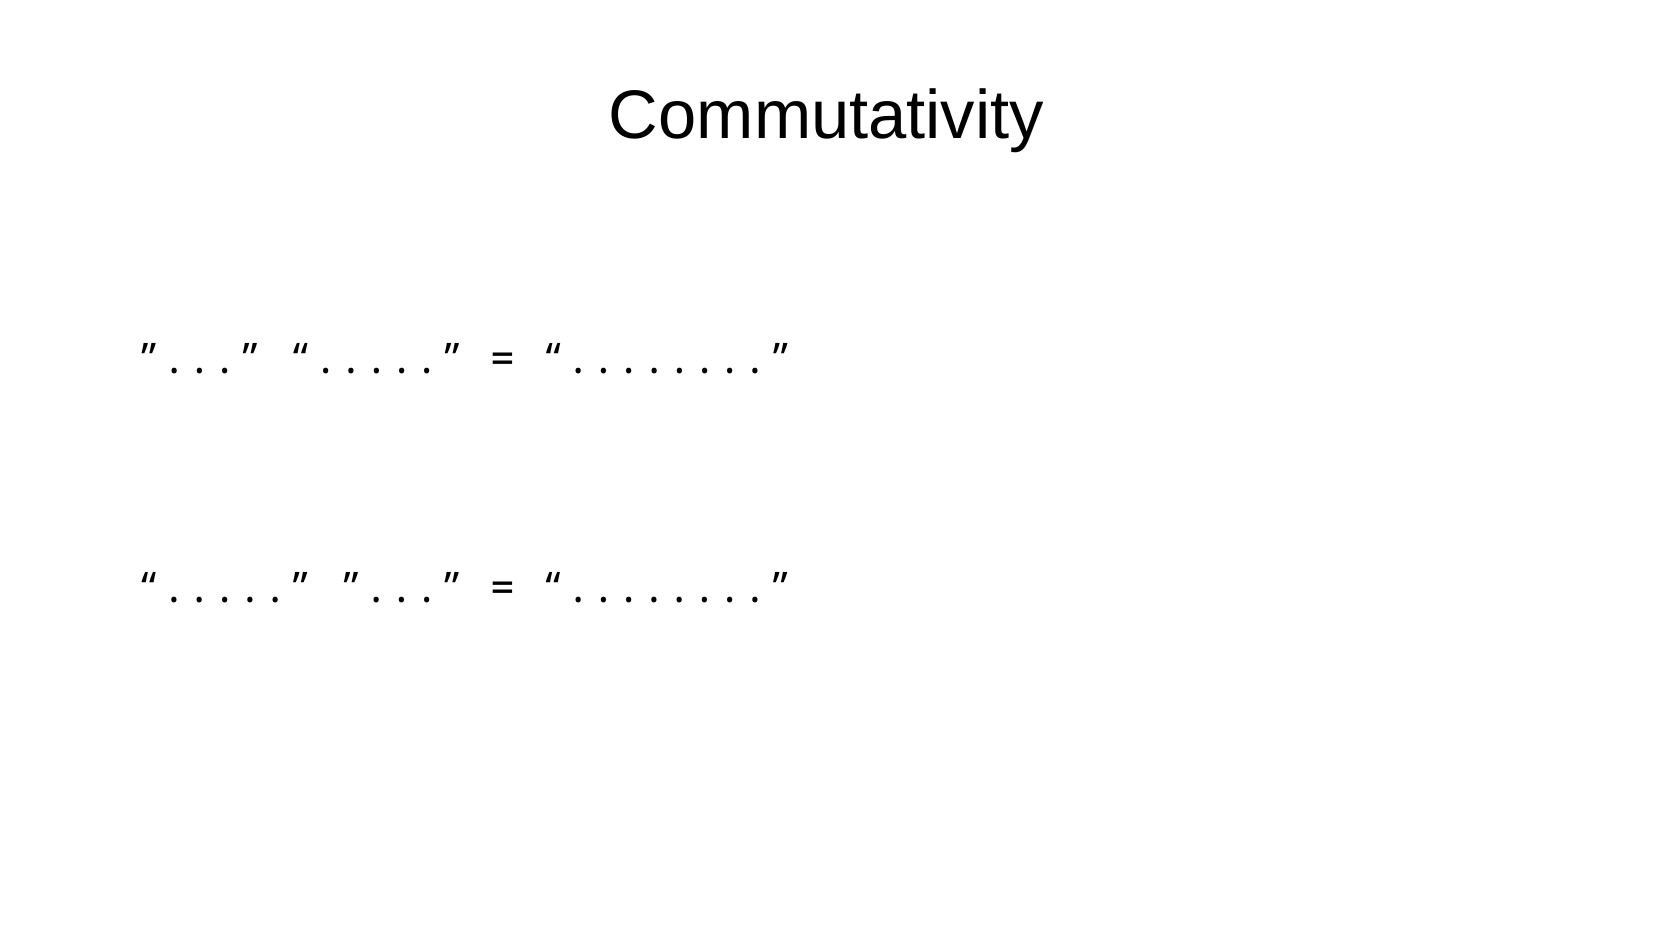

# Commutativity
”...” “.....” = “........”
“.....” ”...” = “........”